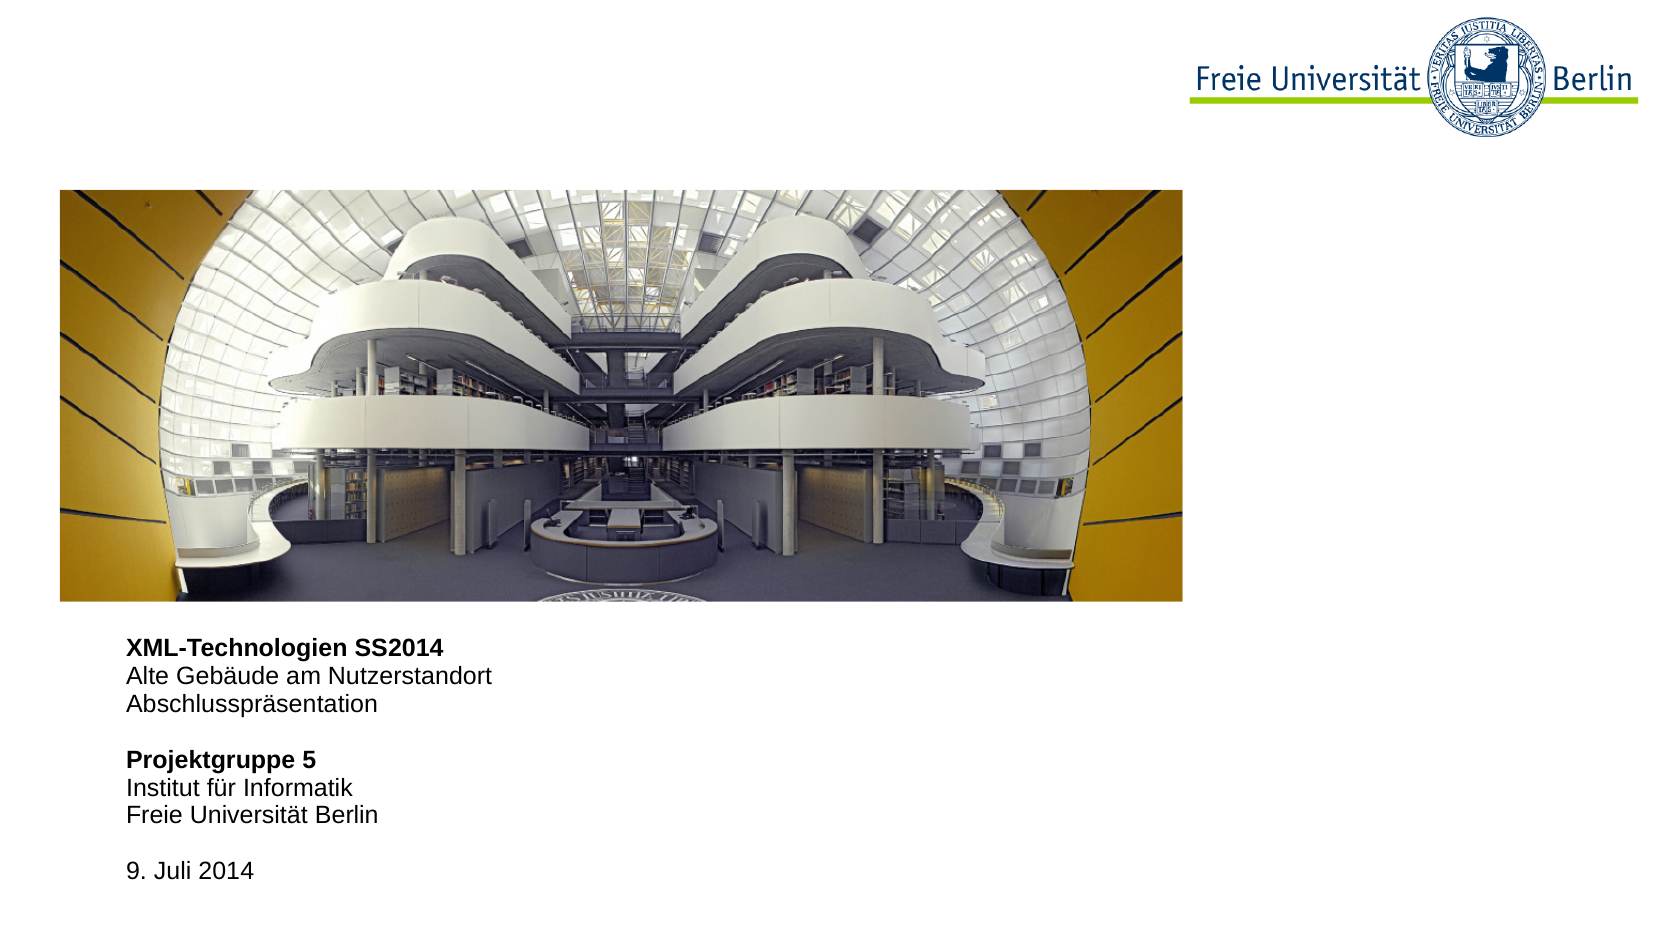

XML-Technologien SS2014
Alte Gebäude am Nutzerstandort
Abschlusspräsentation
Projektgruppe 5
Institut für Informatik
Freie Universität Berlin
9. Juli 2014